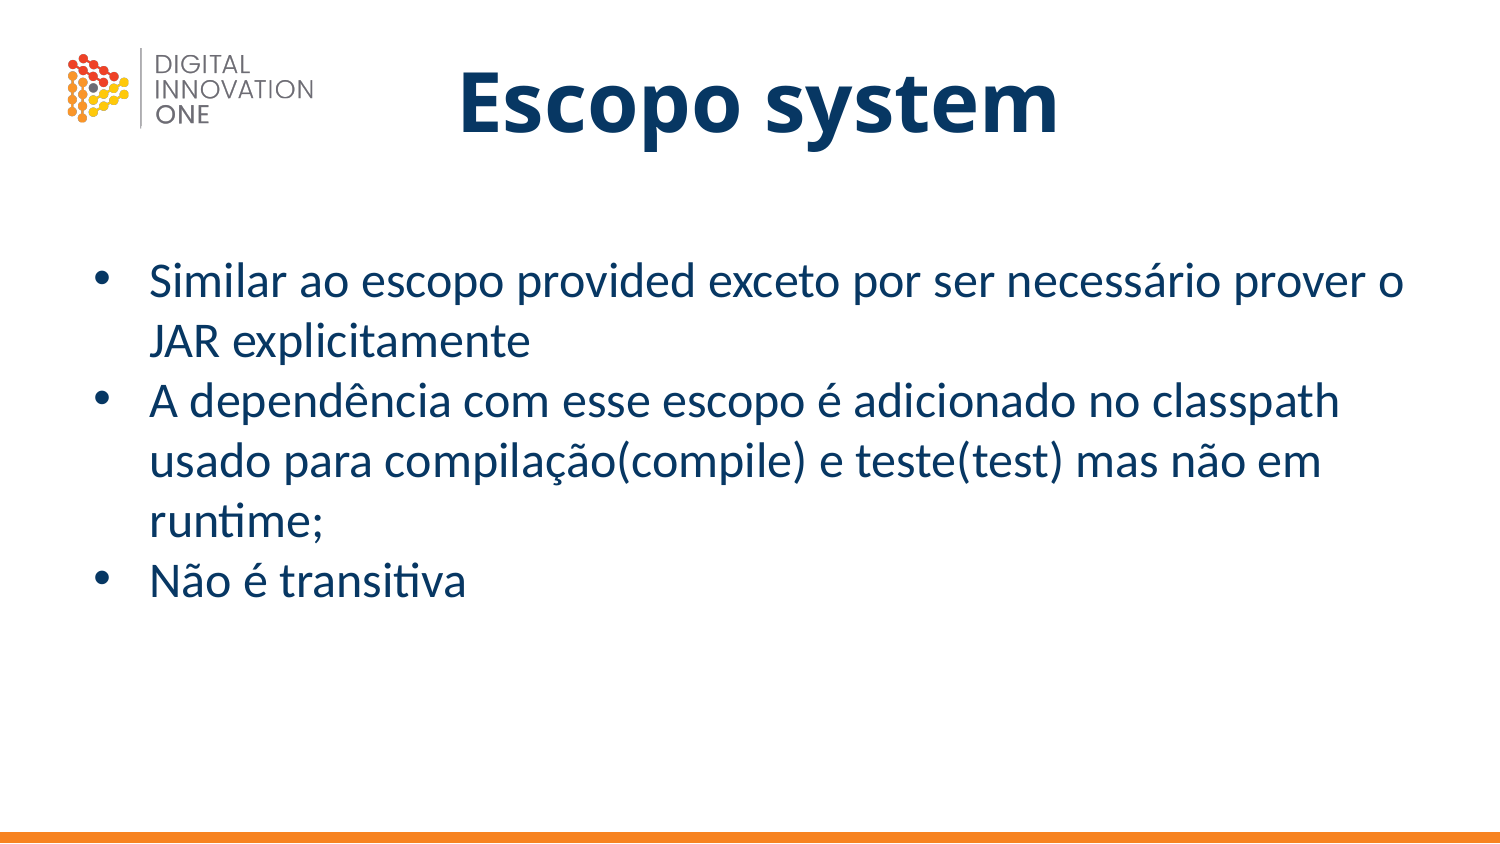

Escopo system
Similar ao escopo provided exceto por ser necessário prover o JAR explicitamente
A dependência com esse escopo é adicionado no classpath usado para compilação(compile) e teste(test) mas não em runtime;
Não é transitiva